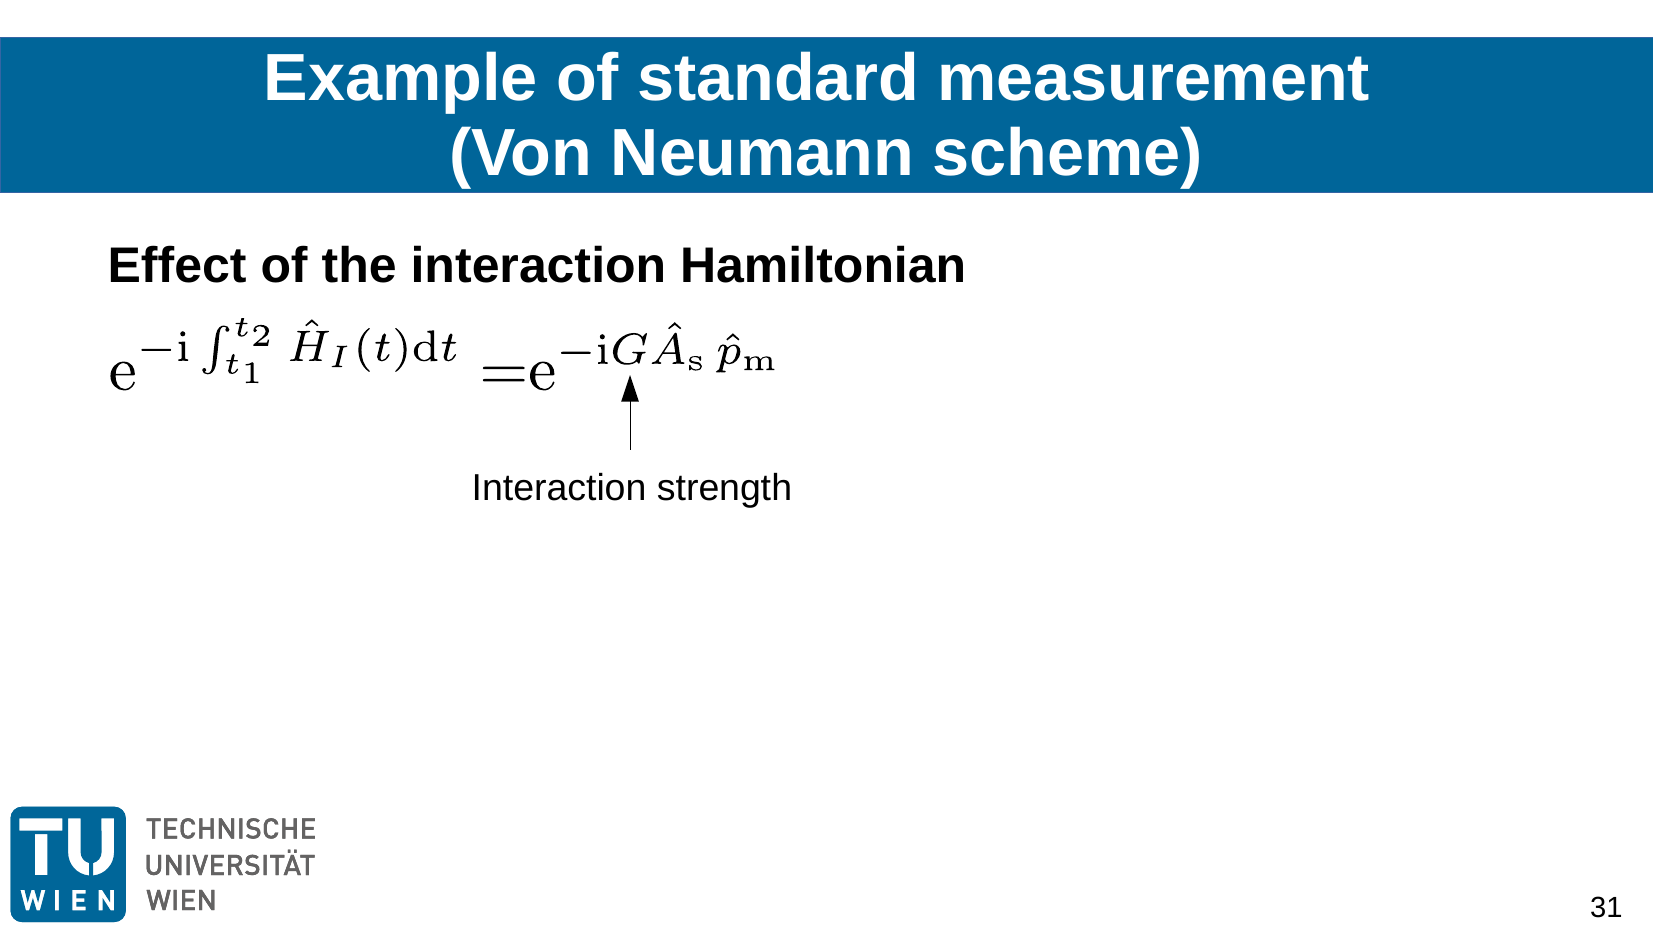

Example of standard measurement
(Von Neumann scheme)
# Effect of the interaction Hamiltonian
Interaction strength